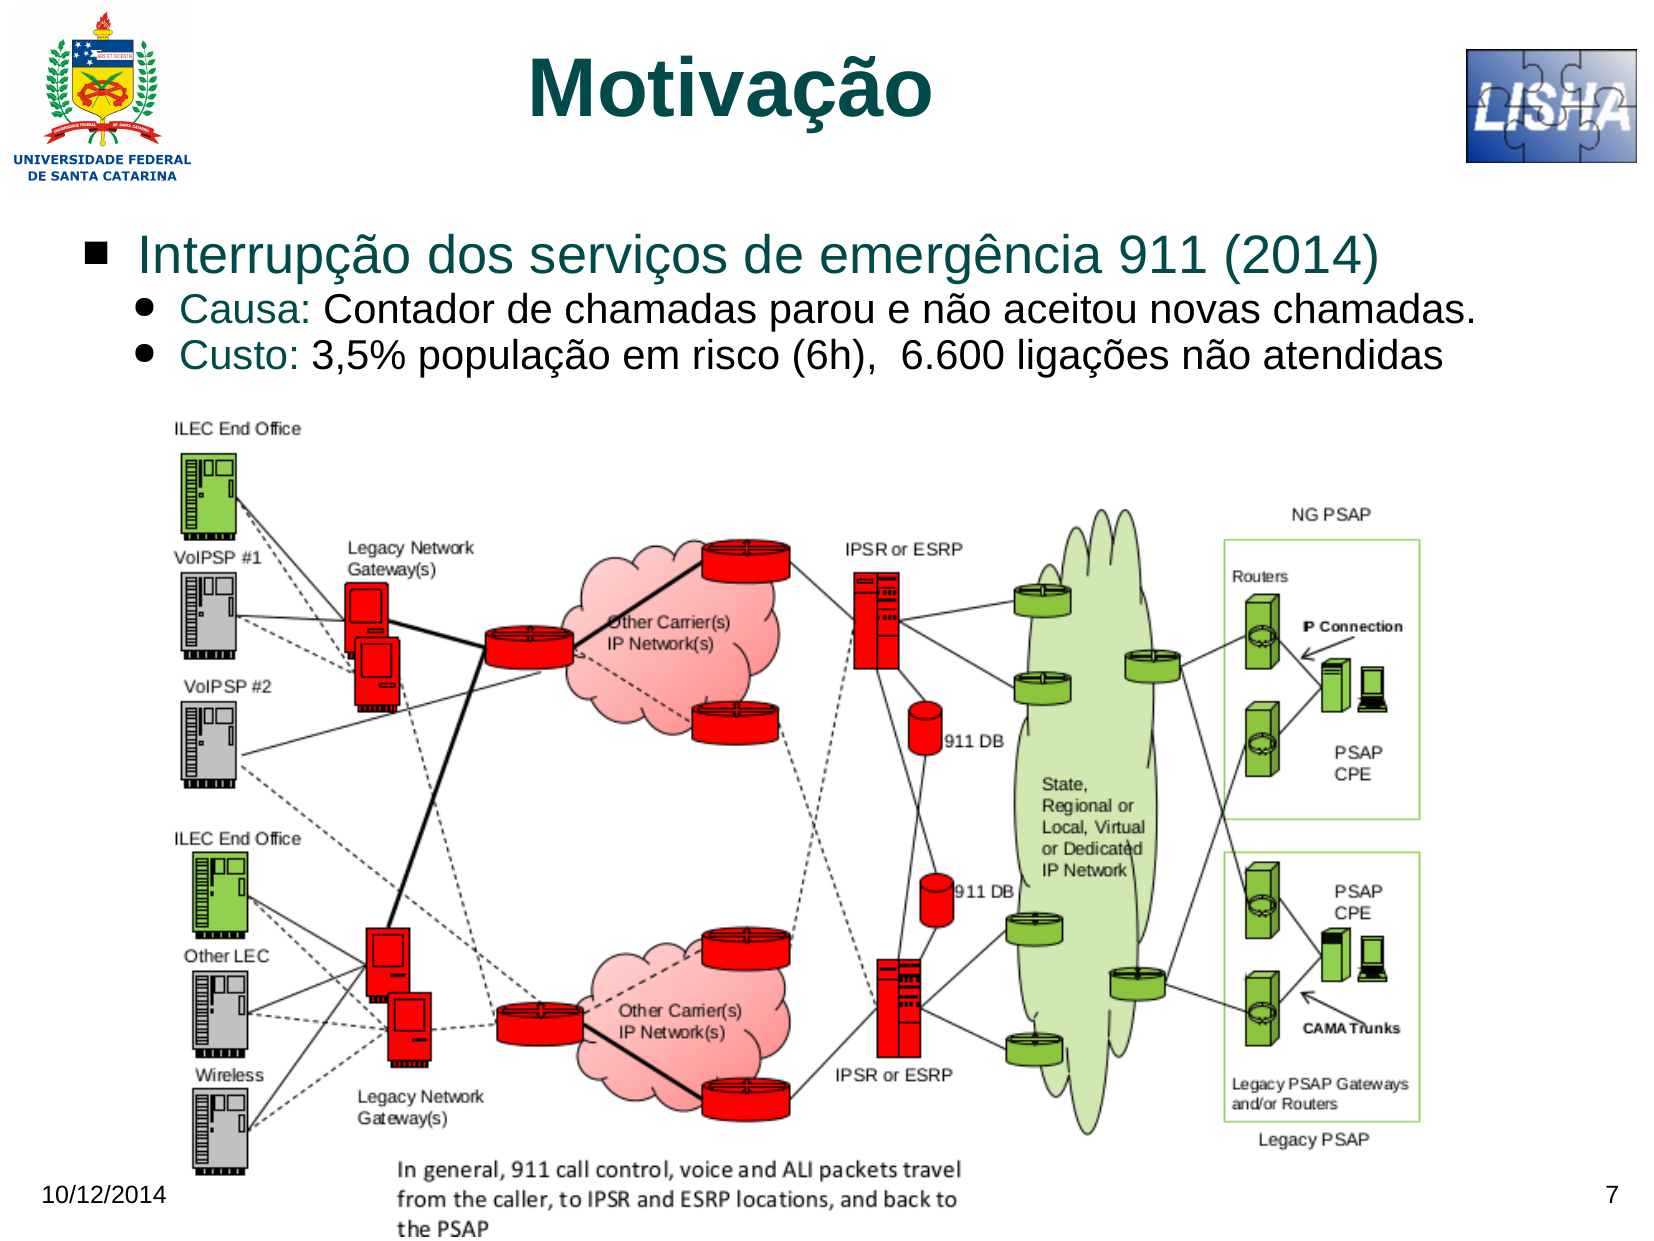

# Motivação
Interrupção dos serviços de emergência 911 (2014)
Causa: Contador de chamadas parou e não aceitou novas chamadas.
Custo: 3,5% população em risco (6h), 6.600 ligações não atendidas